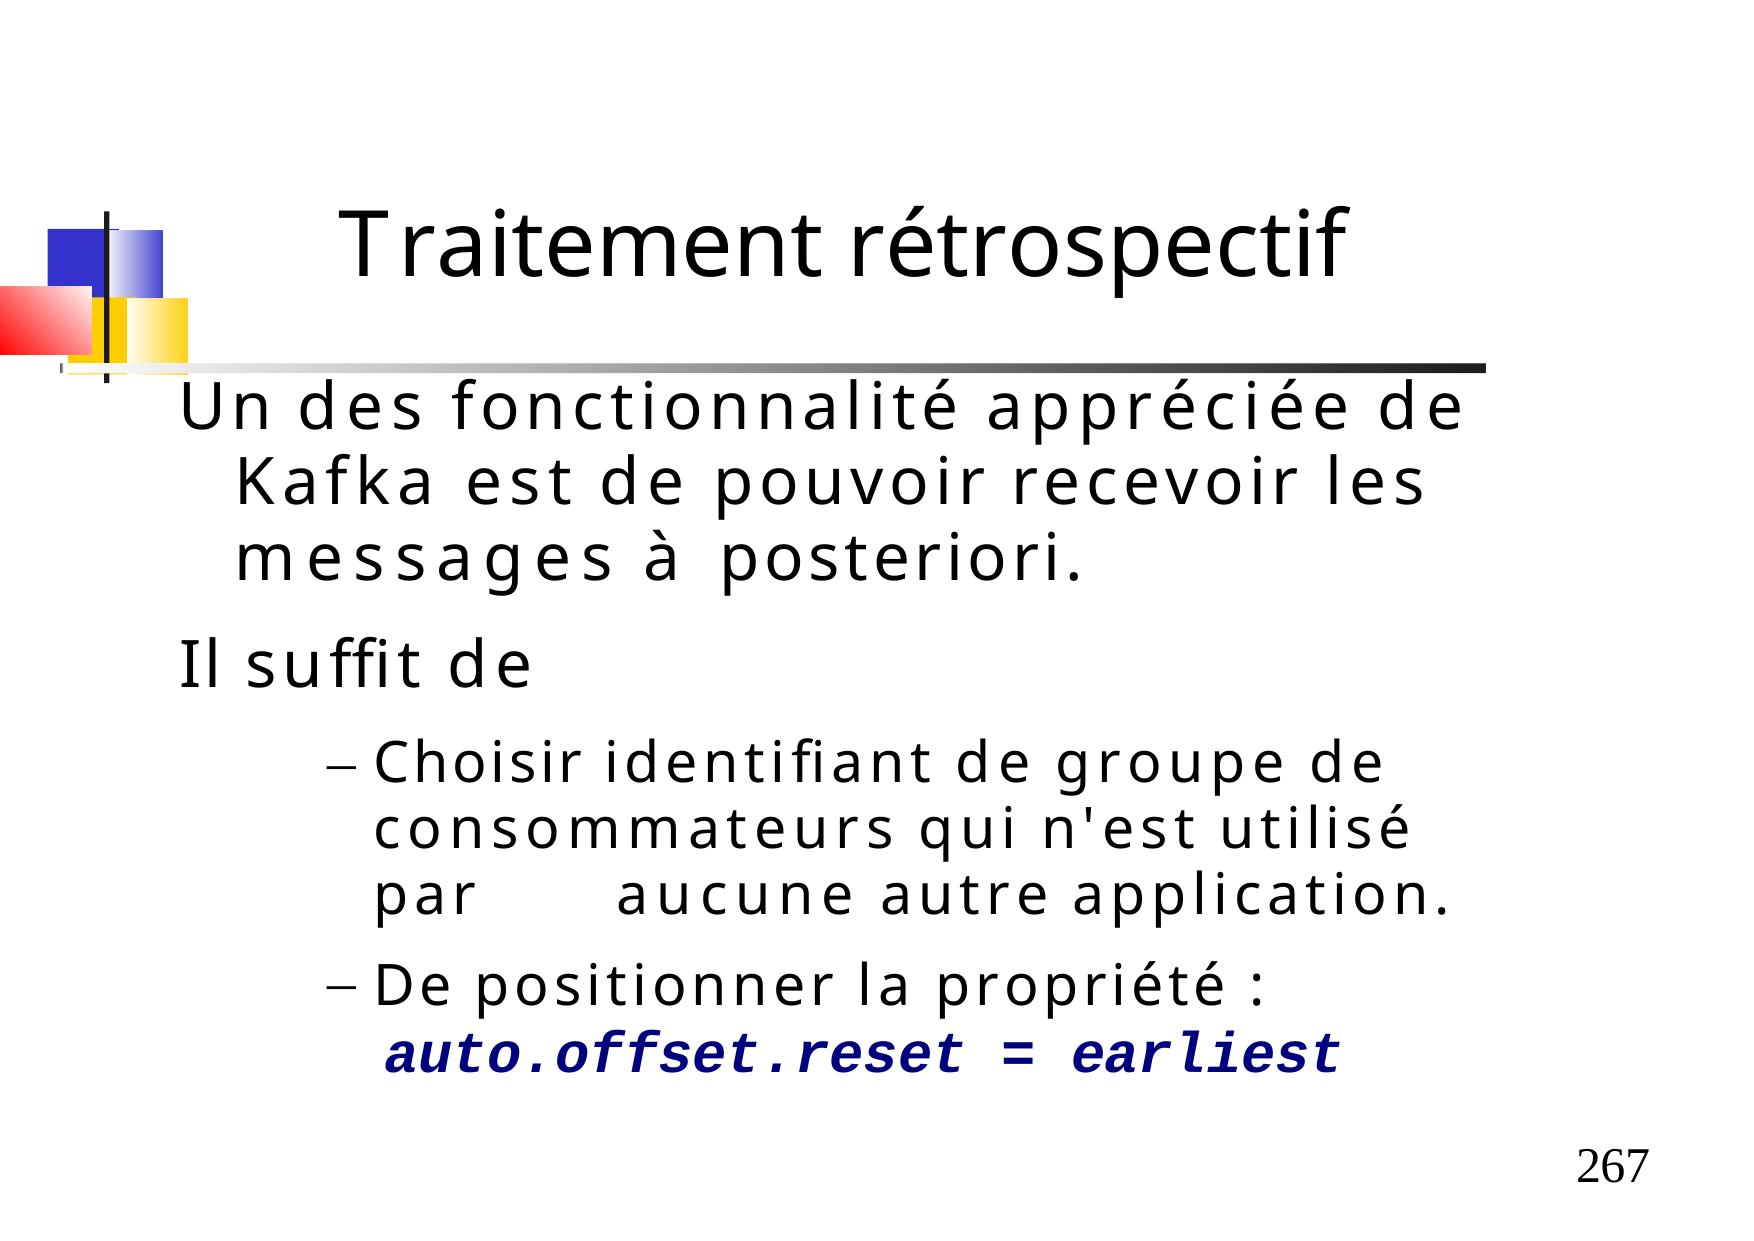

# Traitement rétrospectif
Un des fonctionnalité appréciée de Kafka est de pouvoir recevoir les messages à posteriori.
Il suffit de
Choisir identifiant de groupe de consommateurs qui n'est utilisé par 	aucune autre application.
De positionner la propriété :
auto.offset.reset = earliest
267